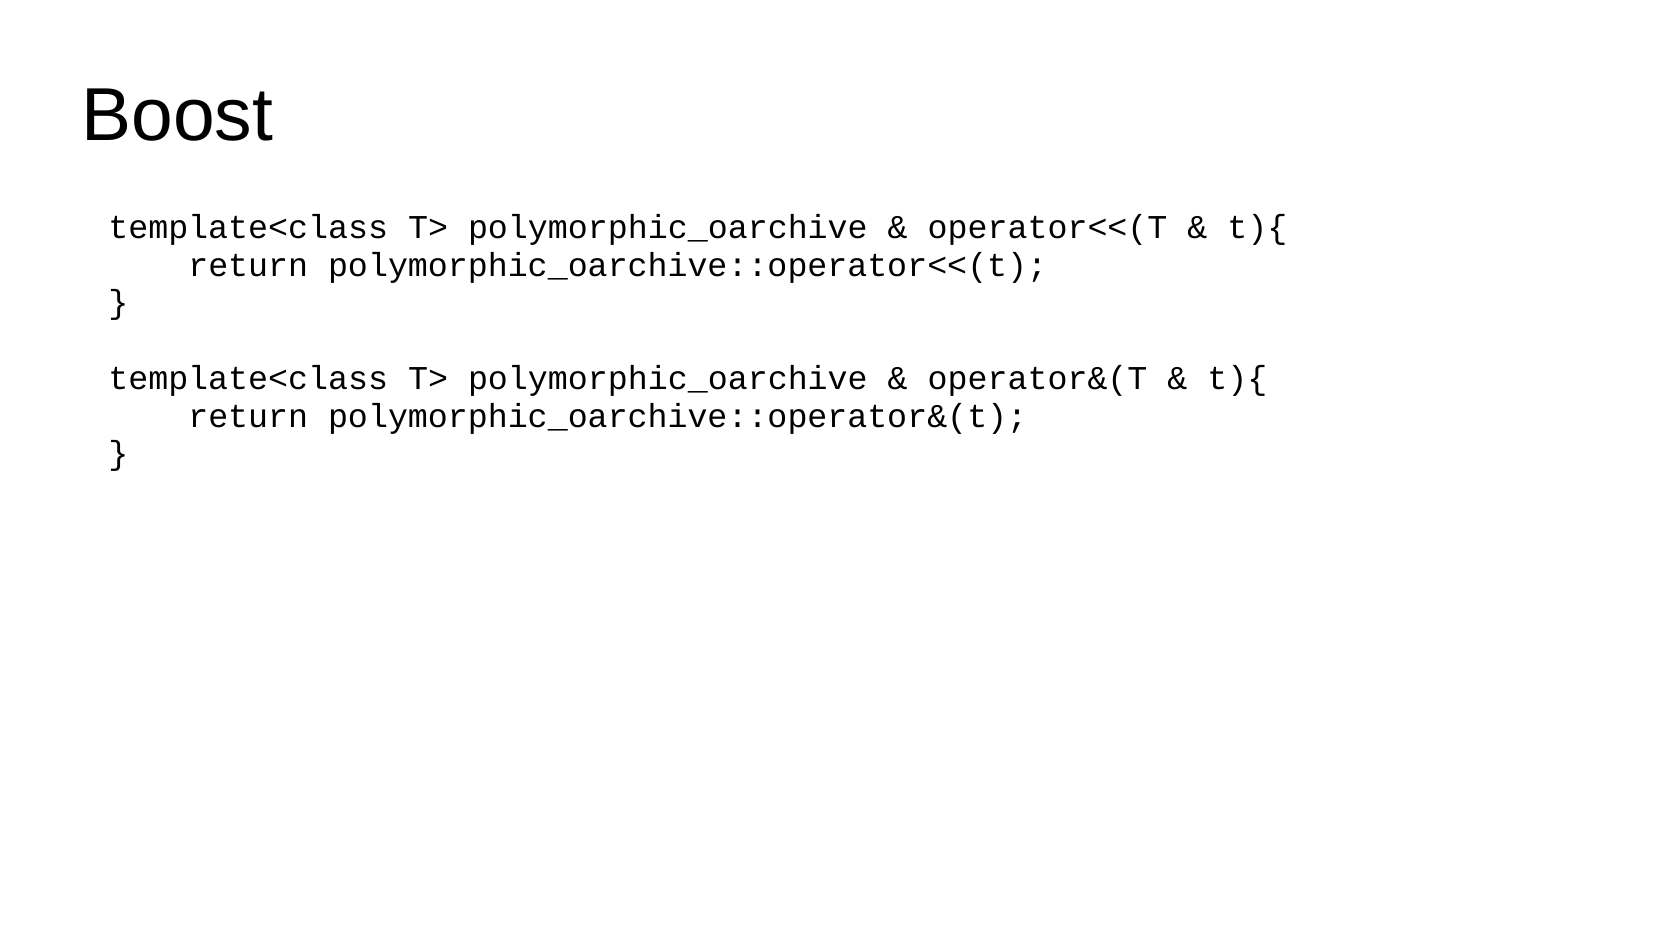

# Boost
template<class T> polymorphic_oarchive & operator<<(T & t){
 return polymorphic_oarchive::operator<<(t);
}
template<class T> polymorphic_oarchive & operator&(T & t){
 return polymorphic_oarchive::operator&(t);
}